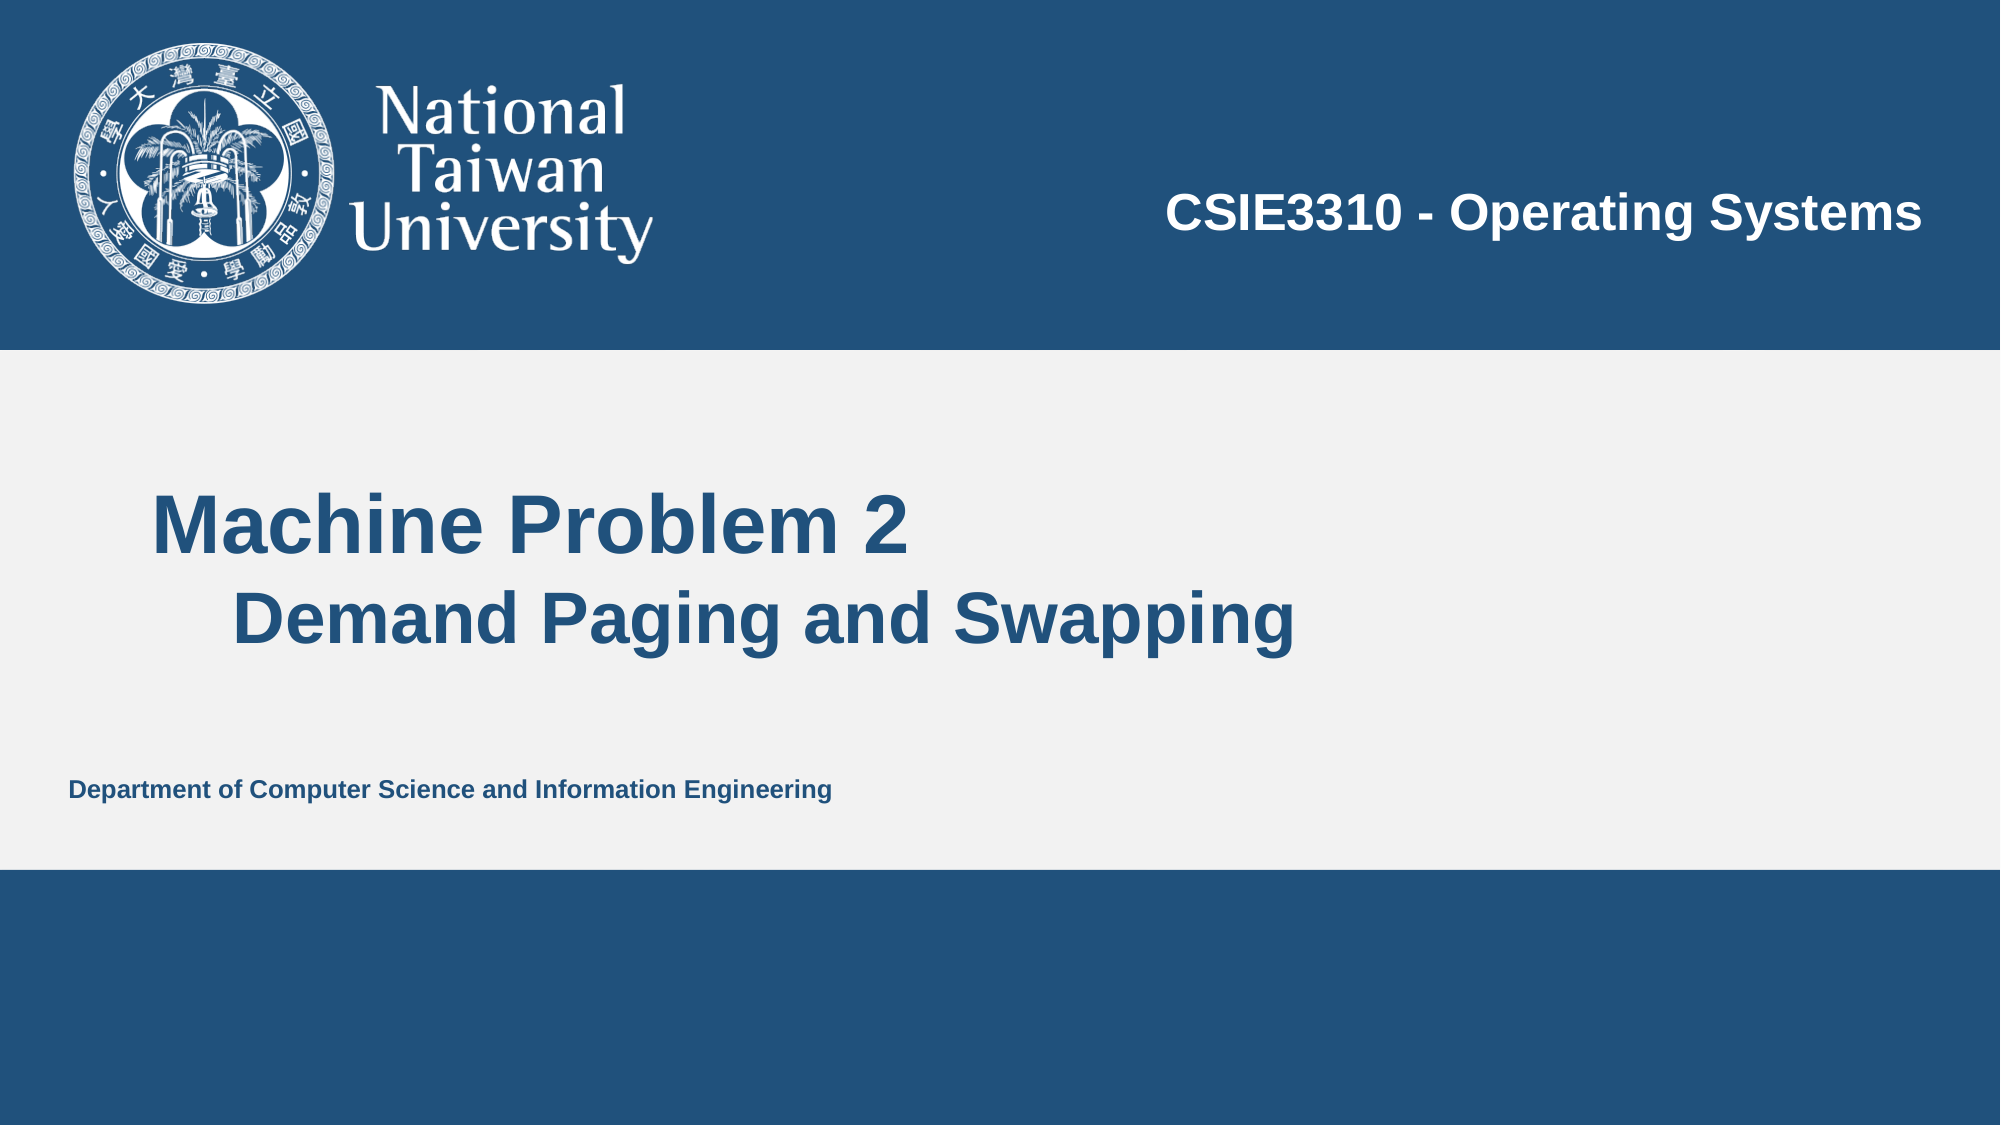

CSIE3310 - Operating Systems
Machine Problem 2
 Demand Paging and Swapping
# Department of Computer Science and Information Engineering